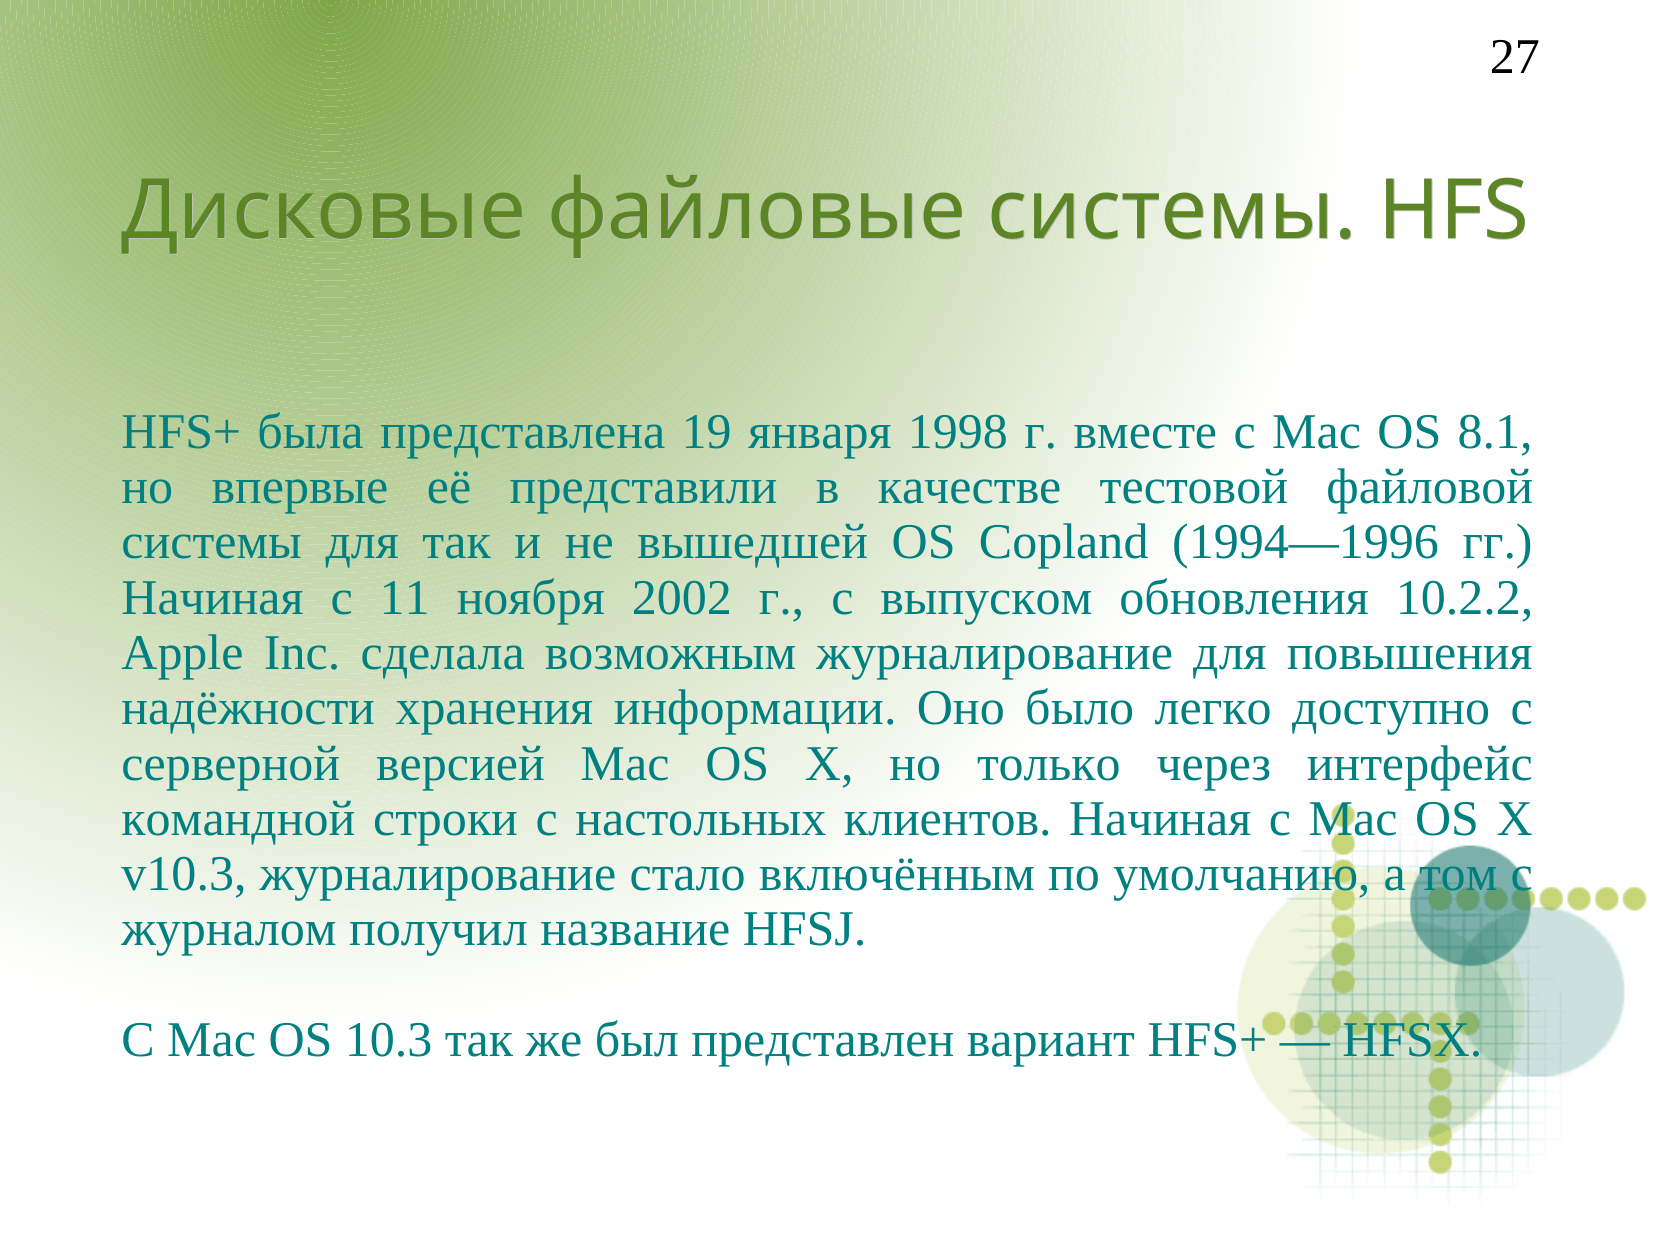

# Дисковые файловые системы. HFS
HFS+ была представлена 19 января 1998 г. вместе с Mac OS 8.1, но впервые её представили в качестве тестовой файловой системы для так и не вышедшей OS Copland (1994—1996 гг.) Начиная с 11 ноября 2002 г., с выпуском обновления 10.2.2, Apple Inc. сделала возможным журналирование для повышения надёжности хранения информации. Оно было легко доступно с серверной версией Mac OS X, но только через интерфейс командной строки с настольных клиентов. Начиная с Mac OS X v10.3, журналирование стало включённым по умолчанию, а том с журналом получил название HFSJ.
С Mac OS 10.3 так же был представлен вариант HFS+ — HFSX.